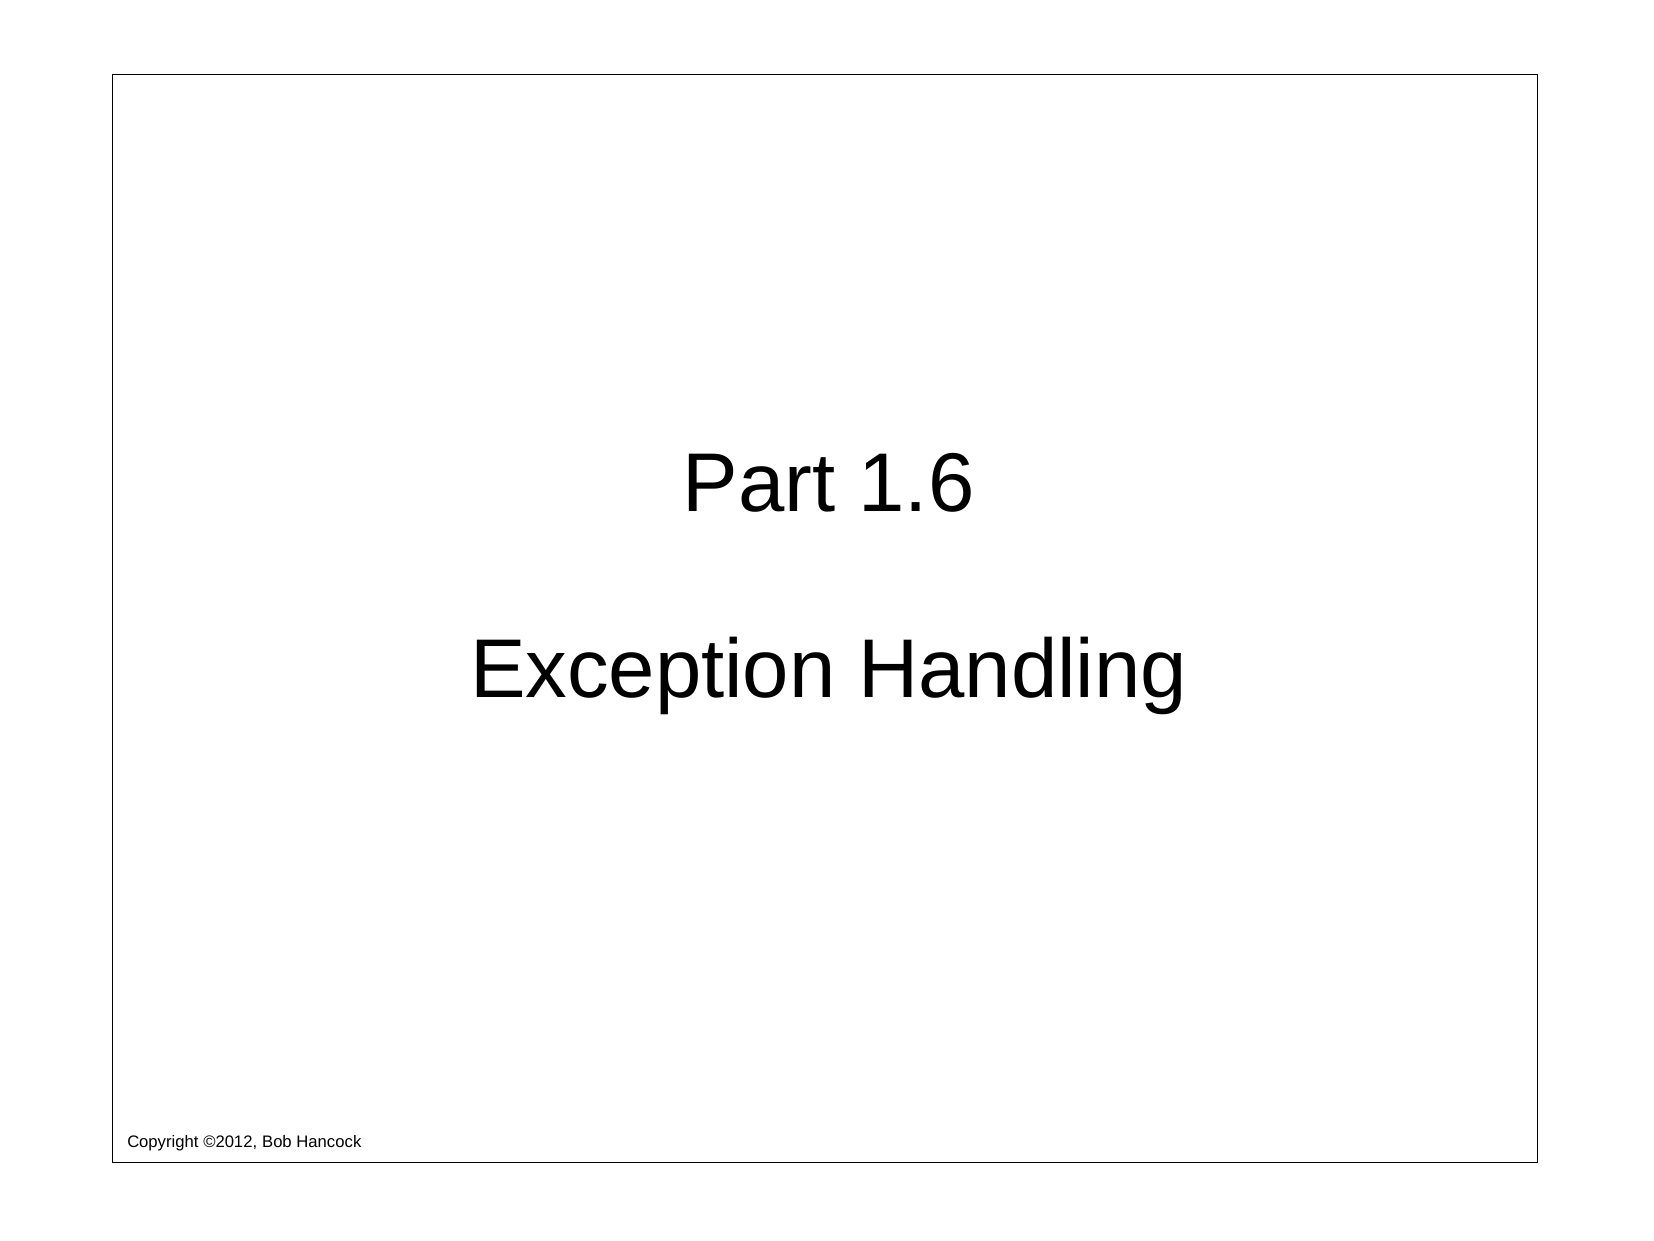

# Part 1.6 Exception Handling
Copyright ©2012, Bob Hancock